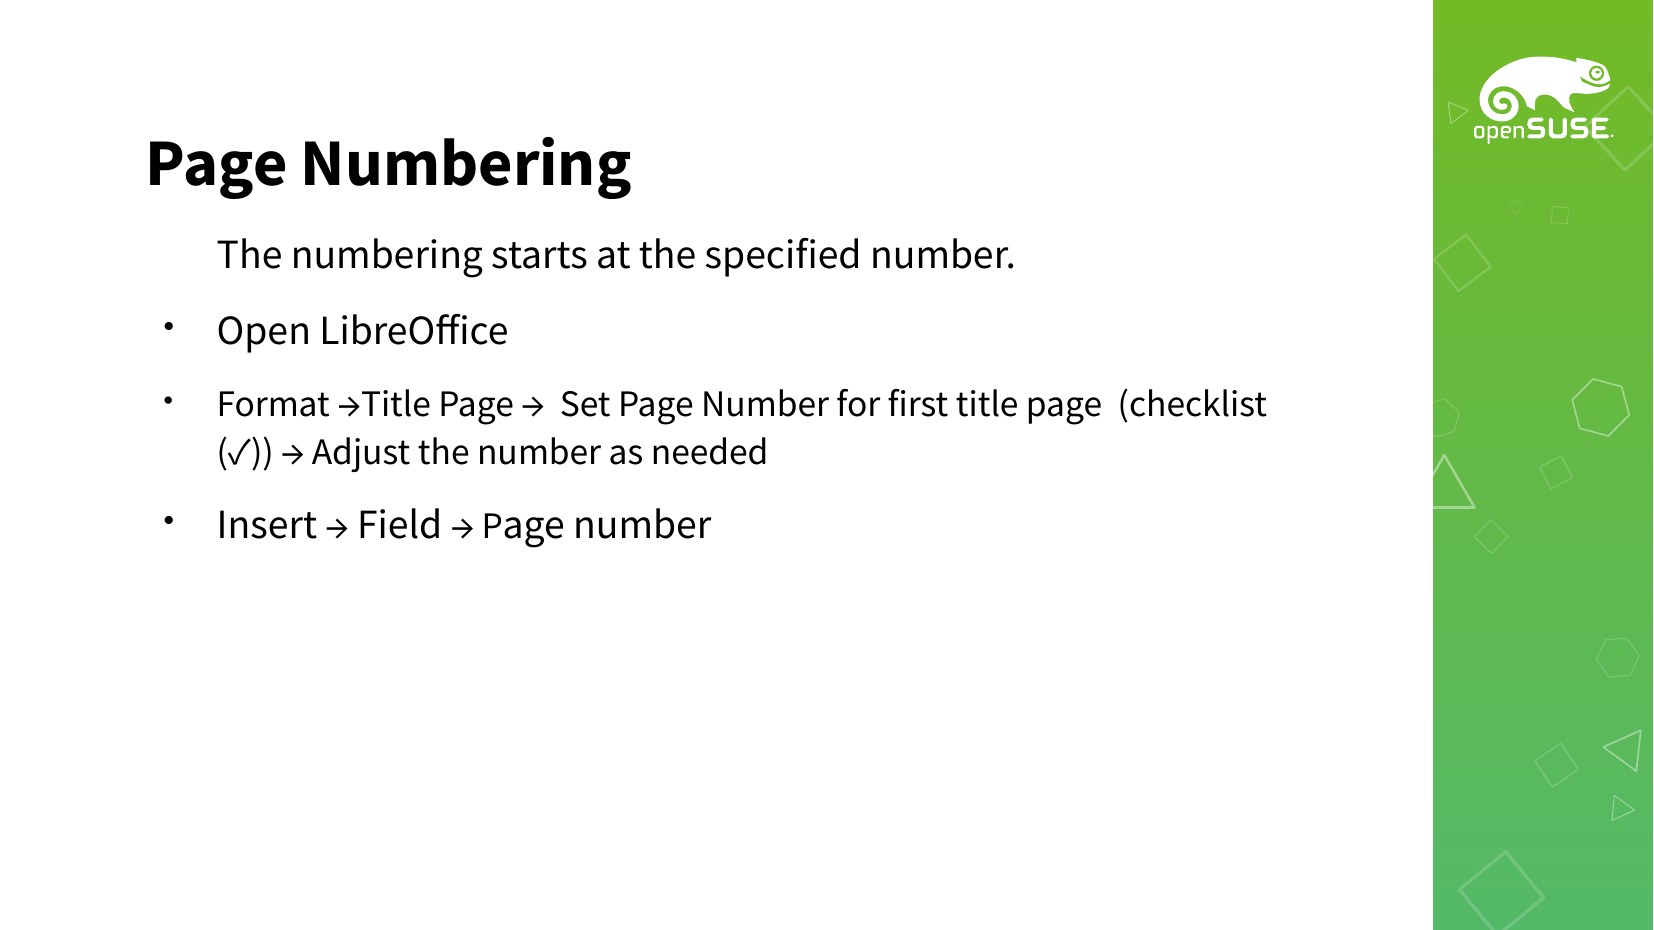

# Page Numbering
The numbering starts at the specified number.
Open LibreOffice
Format →Title Page → Set Page Number for first title page (checklist (✓)) → Adjust the number as needed
Insert → Field → Page number